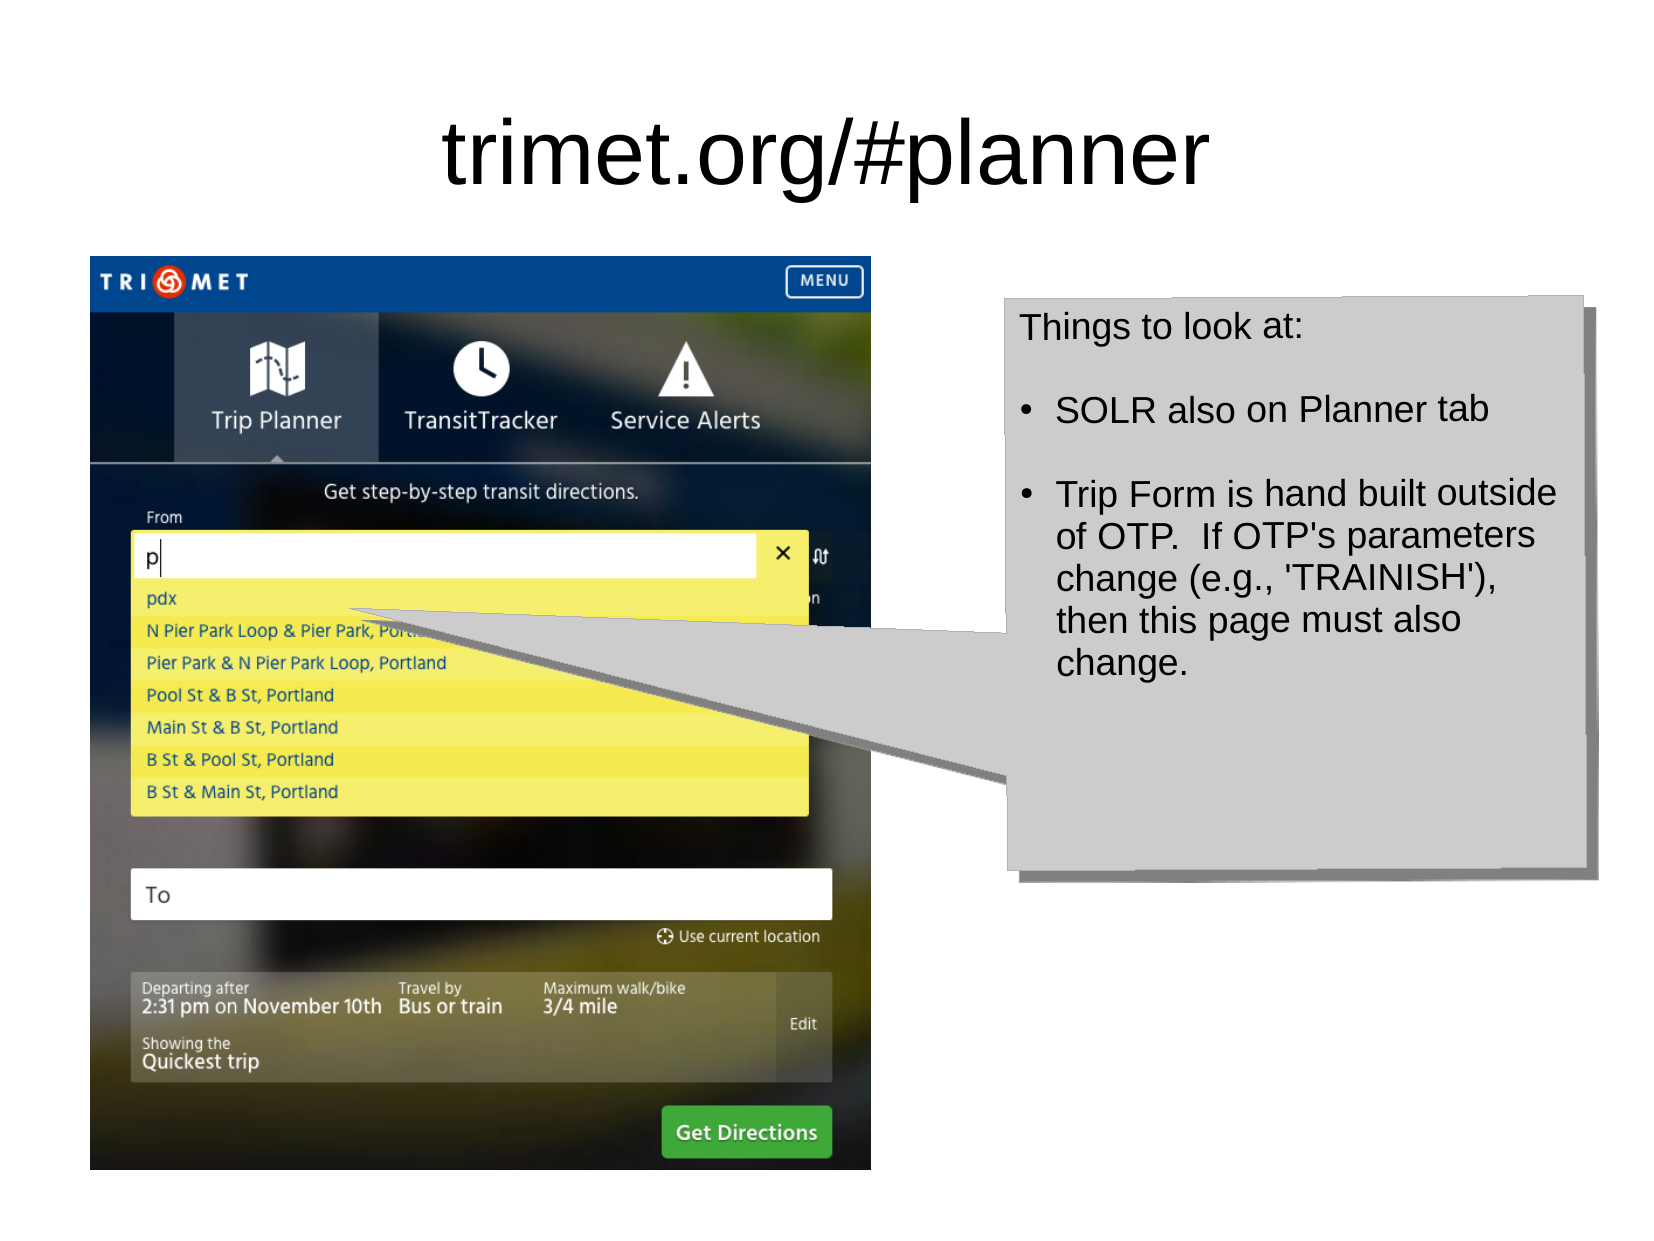

# trimet.org/#planner
Things to look at:
SOLR also on Planner tab
Trip Form is hand built outside of OTP. If OTP's parameters change (e.g., 'TRAINISH'), then this page must also change.